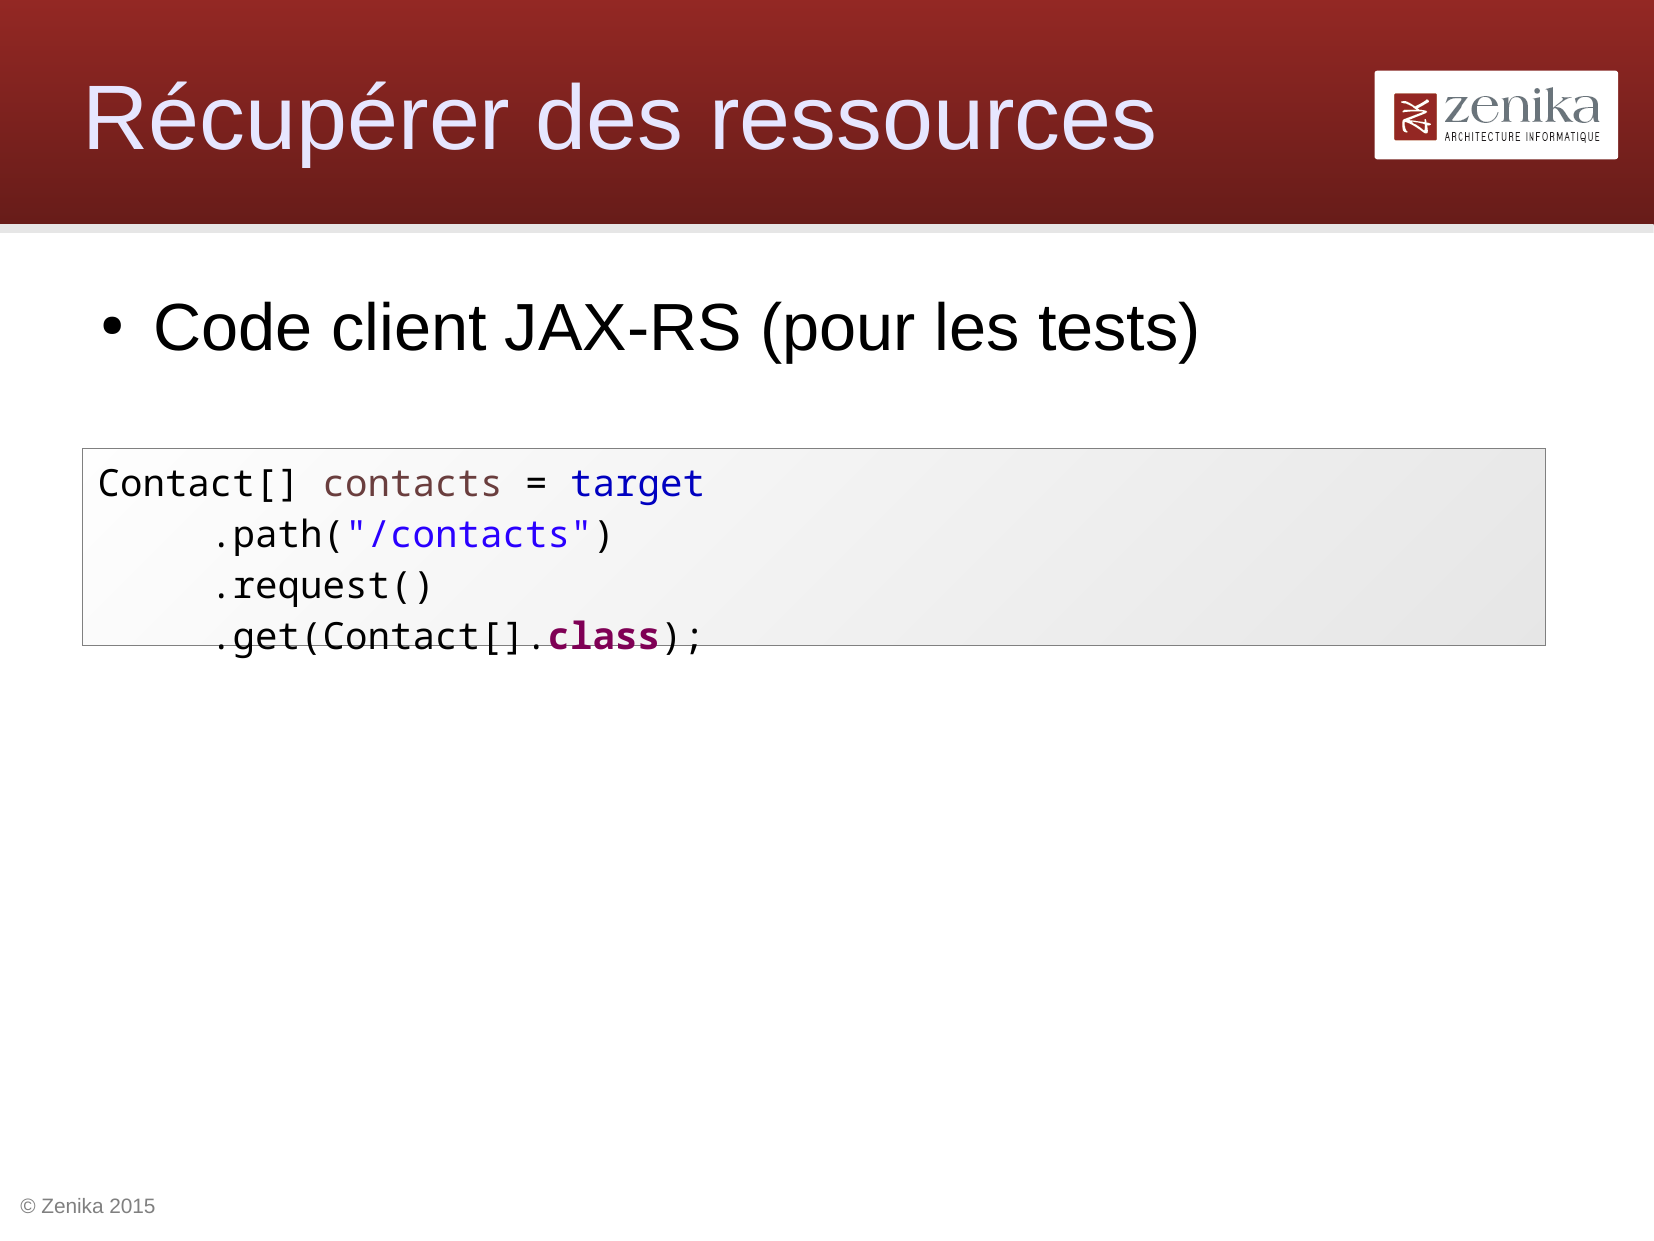

# Récupérer des ressources
Code client JAX-RS (pour les tests)
Contact[] contacts = target
 .path("/contacts")
 .request()
 .get(Contact[].class);